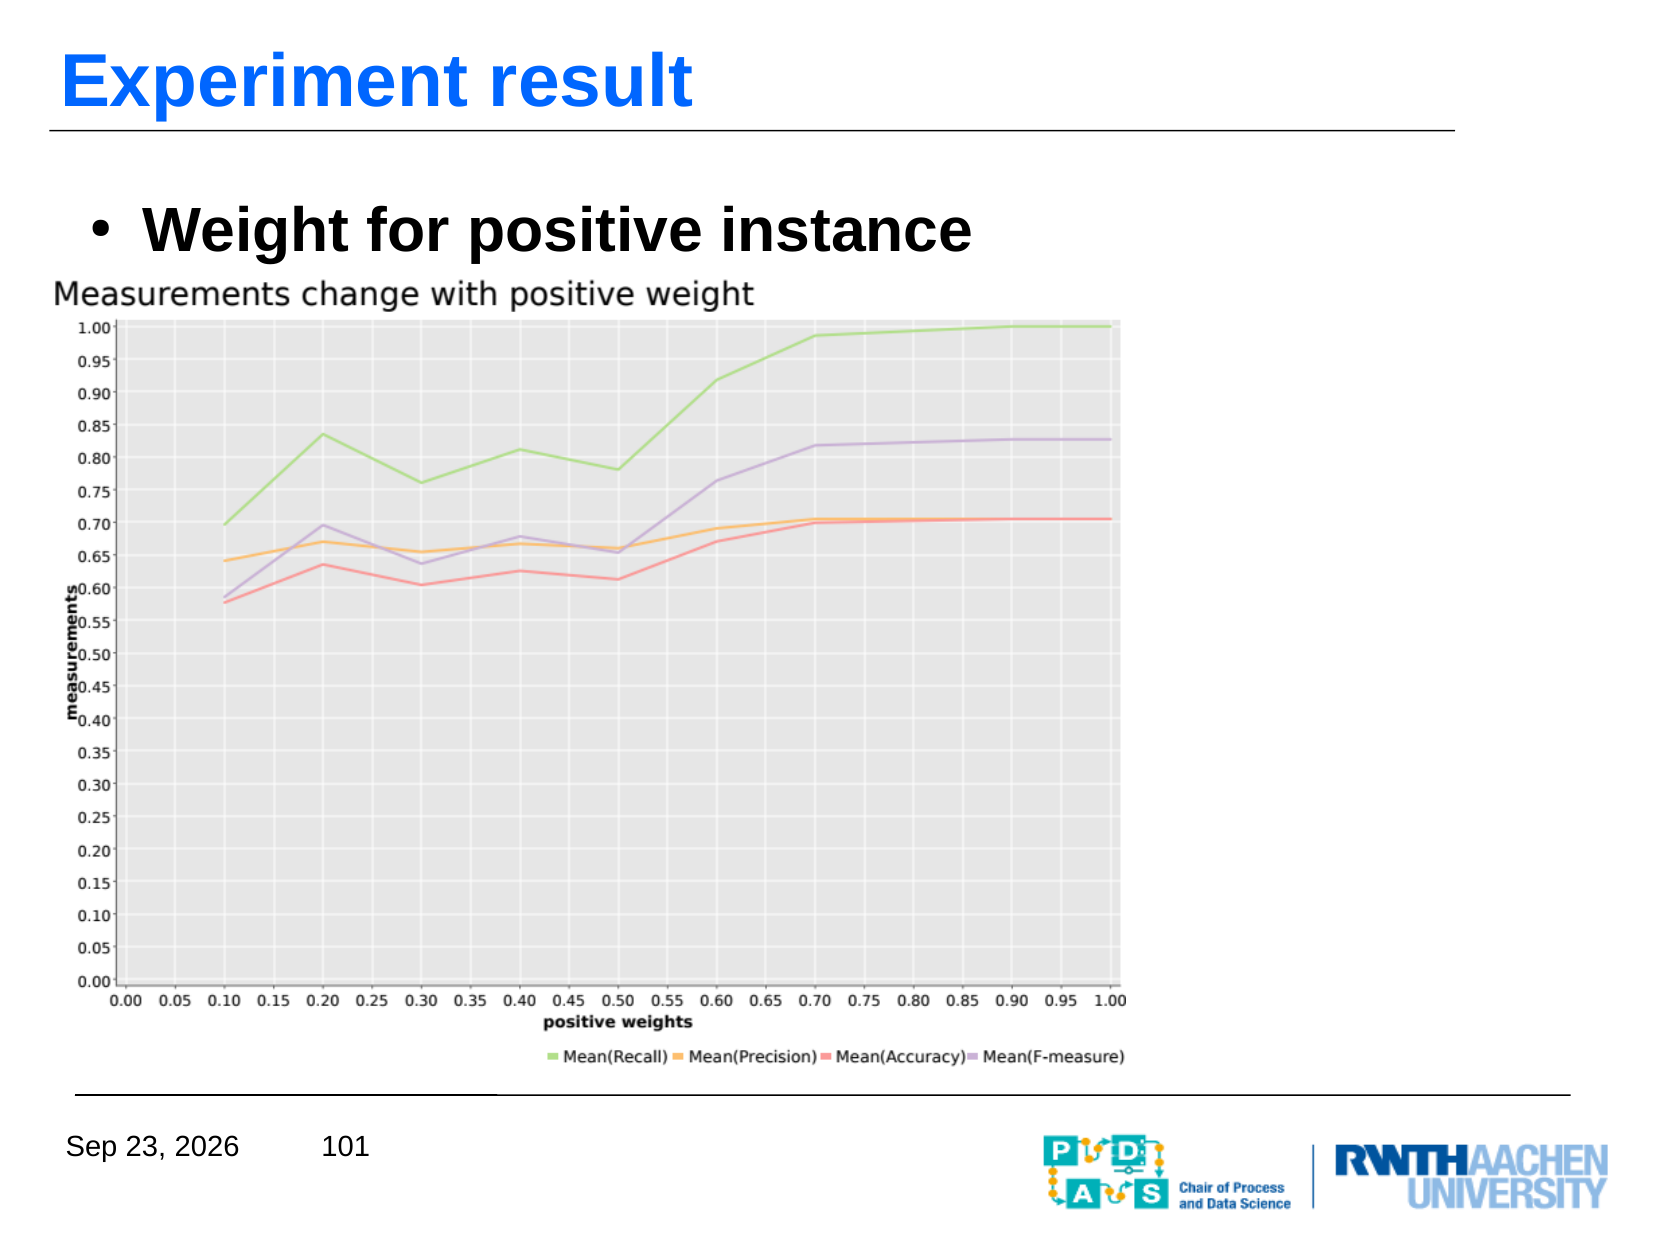

# Experiment result
Weight for positive instance